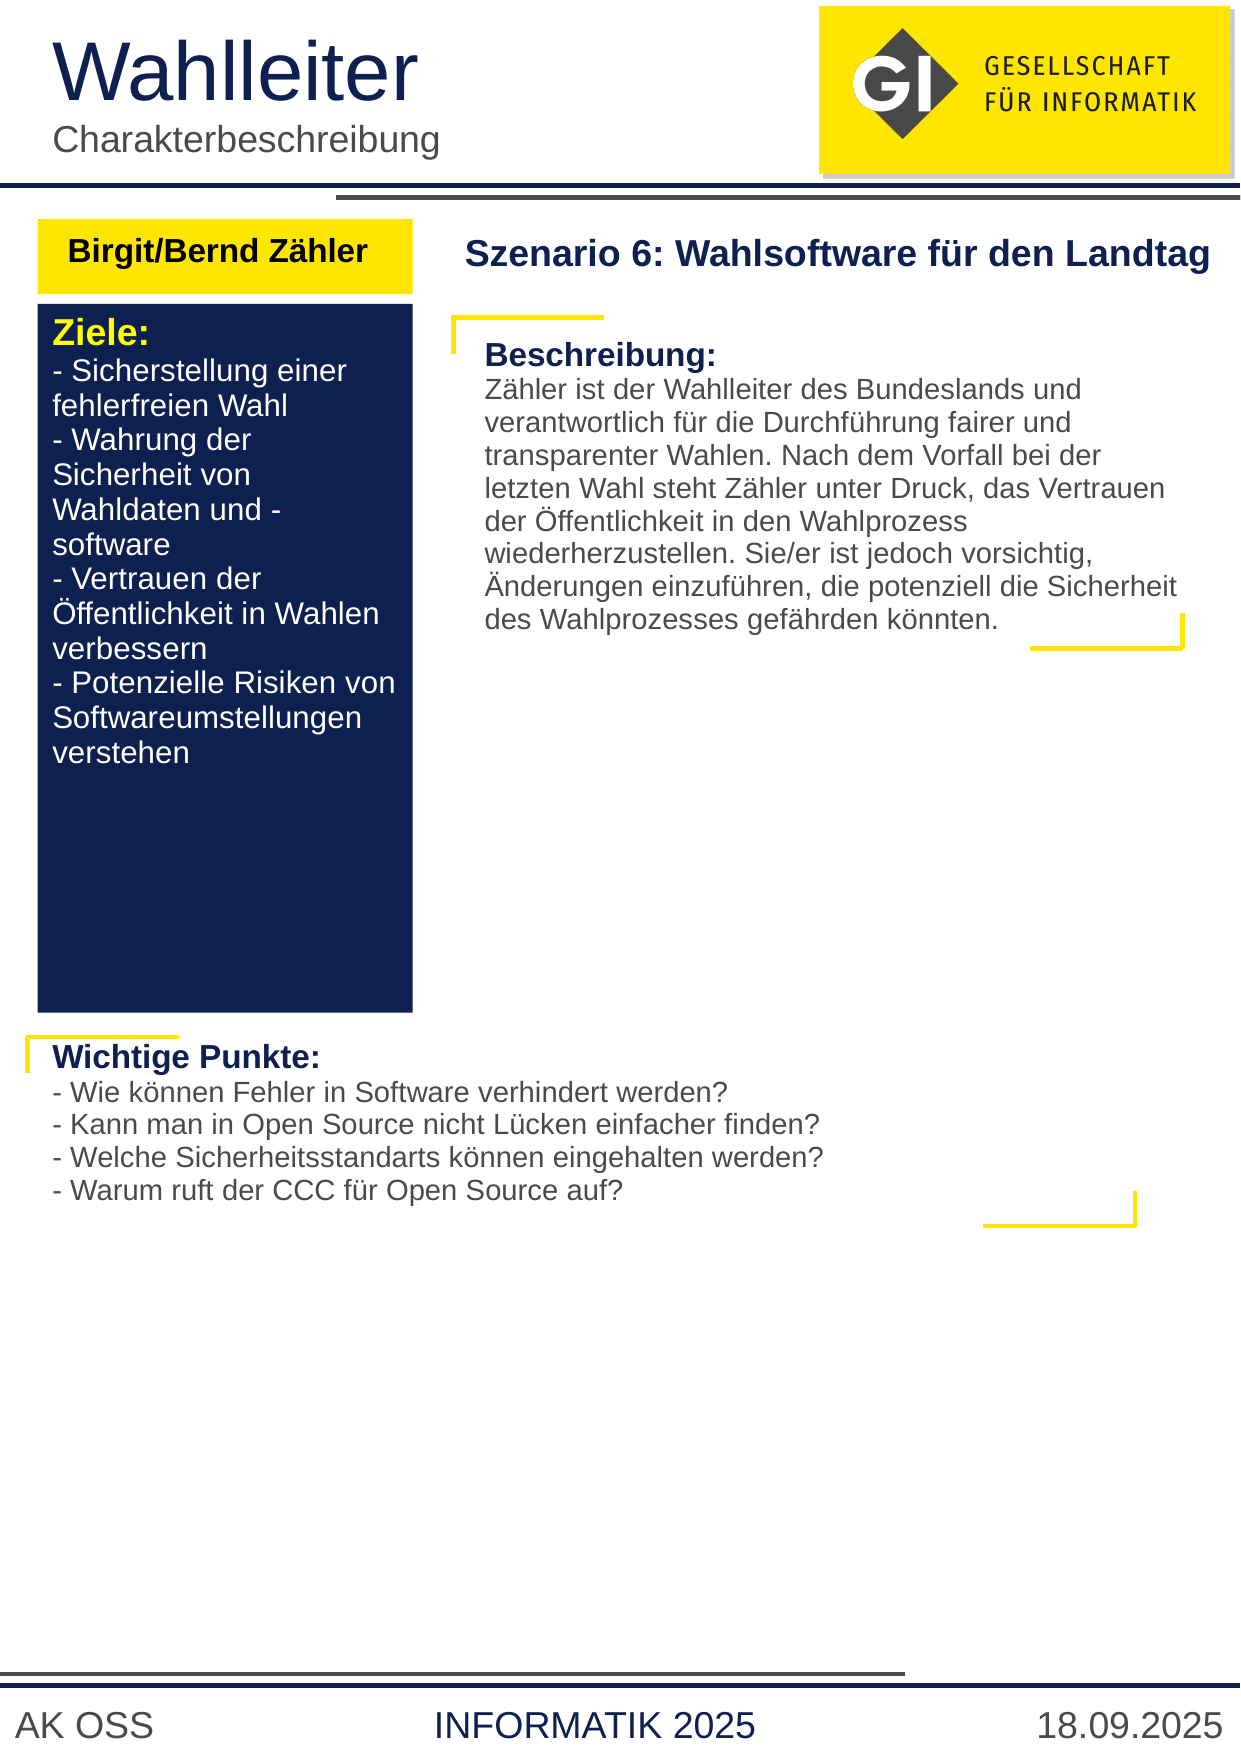

Wahlleiter
Charakterbeschreibung
 Birgit/Bernd Zähler
Szenario 6: Wahlsoftware für den Landtag
Ziele:
- Sicherstellung einer fehlerfreien Wahl
- Wahrung der Sicherheit von Wahldaten und -software
- Vertrauen der Öffentlichkeit in Wahlen verbessern
- Potenzielle Risiken von Softwareumstellungen verstehen
Beschreibung:
Zähler ist der Wahlleiter des Bundeslands und verantwortlich für die Durchführung fairer und transparenter Wahlen. Nach dem Vorfall bei der letzten Wahl steht Zähler unter Druck, das Vertrauen der Öffentlichkeit in den Wahlprozess wiederherzustellen. Sie/er ist jedoch vorsichtig, Änderungen einzuführen, die potenziell die Sicherheit des Wahlprozesses gefährden könnten.
Wichtige Punkte:
- Wie können Fehler in Software verhindert werden?
- Kann man in Open Source nicht Lücken einfacher finden?
- Welche Sicherheitsstandarts können eingehalten werden?
- Warum ruft der CCC für Open Source auf?
AK OSS
INFORMATIK 2025
18.09.2025